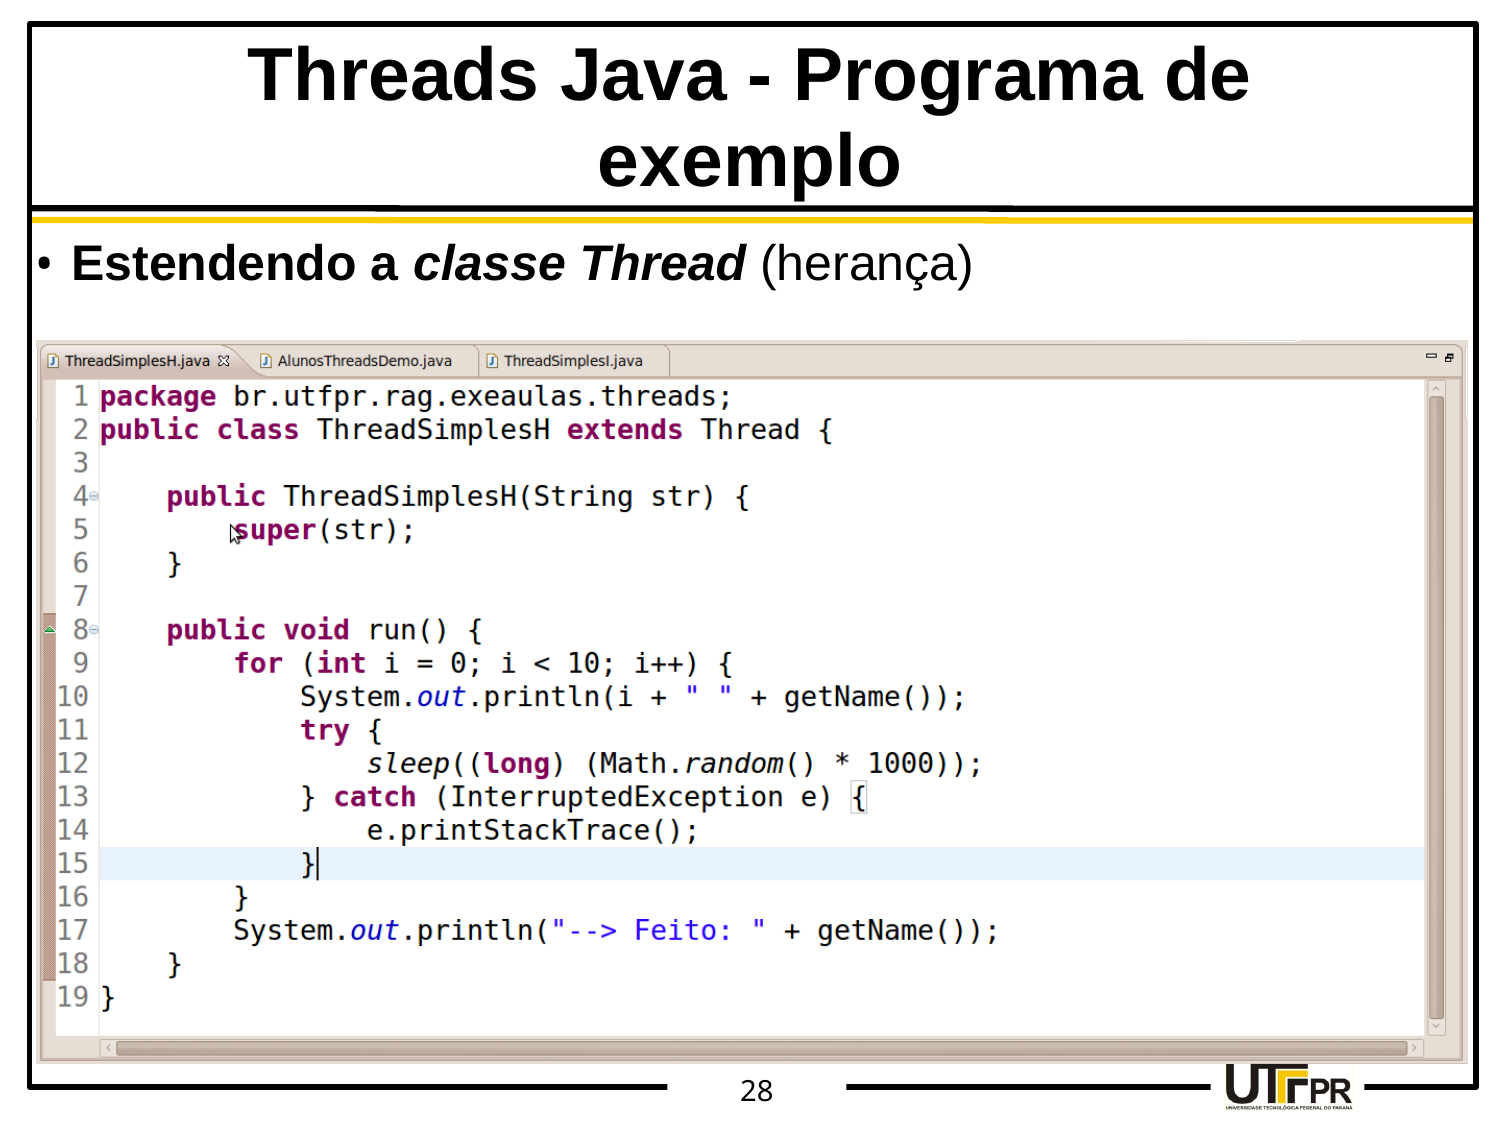

# Threads Java - Programa de exemplo
Estendendo a classe Thread (herança)